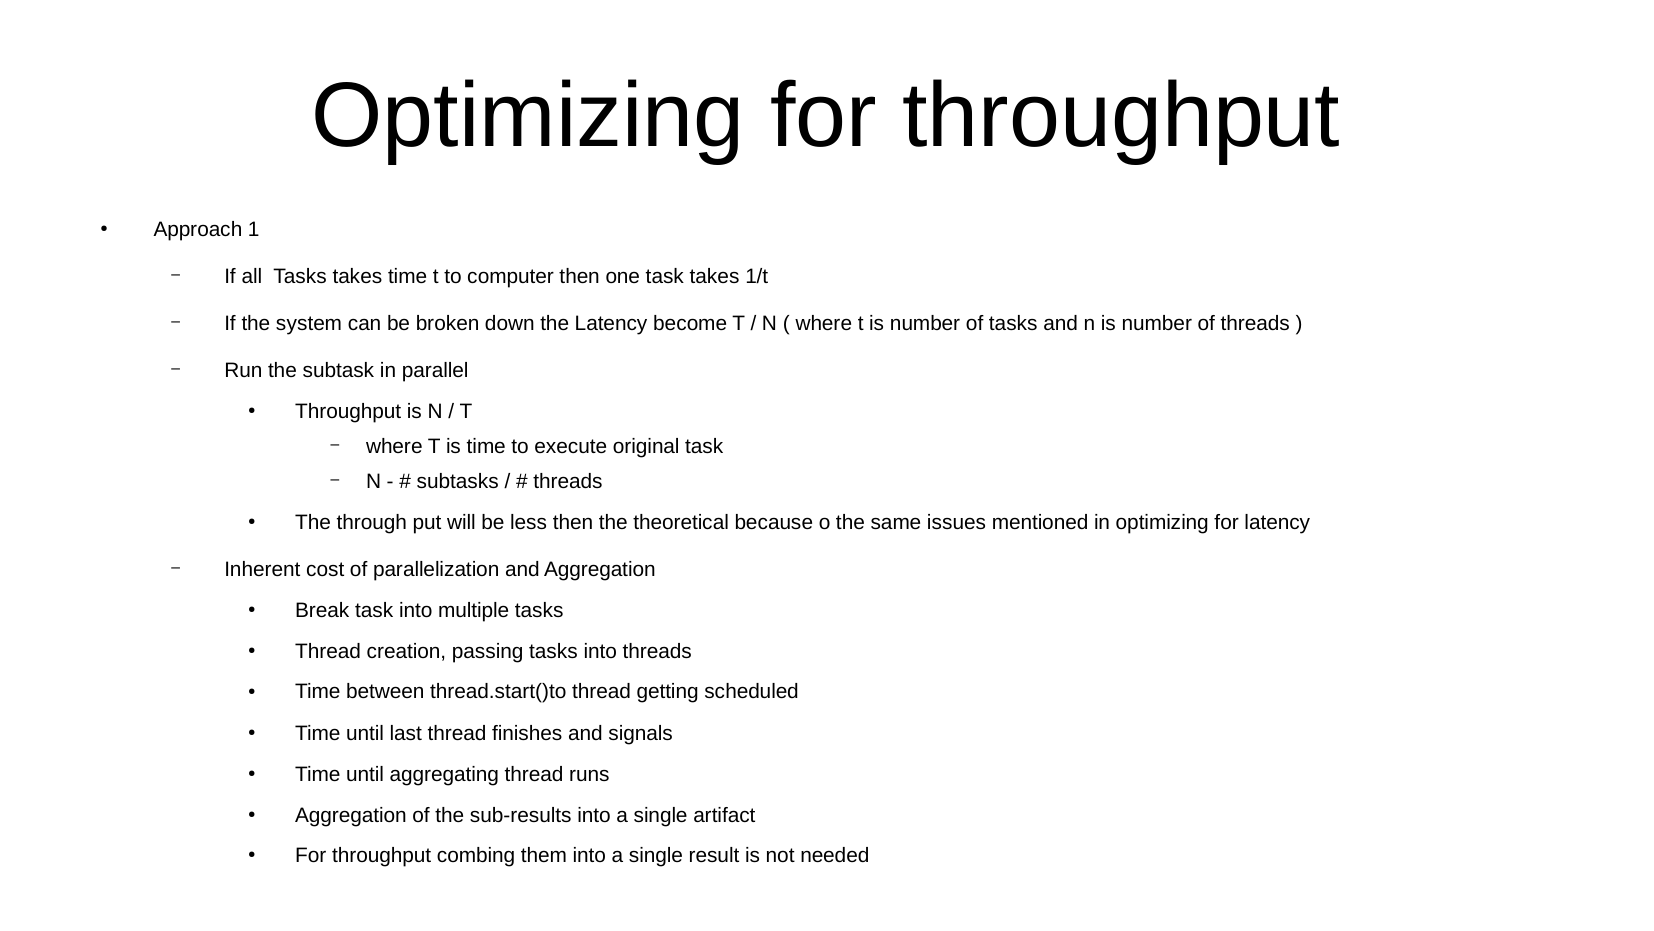

# Optimizing for throughput
Approach 1
If all Tasks takes time t to computer then one task takes 1/t
If the system can be broken down the Latency become T / N ( where t is number of tasks and n is number of threads )
Run the subtask in parallel
Throughput is N / T
where T is time to execute original task
N - # subtasks / # threads
The through put will be less then the theoretical because o the same issues mentioned in optimizing for latency
Inherent cost of parallelization and Aggregation
Break task into multiple tasks
Thread creation, passing tasks into threads
Time between thread.start()to thread getting scheduled
Time until last thread finishes and signals
Time until aggregating thread runs
Aggregation of the sub-results into a single artifact
For throughput combing them into a single result is not needed